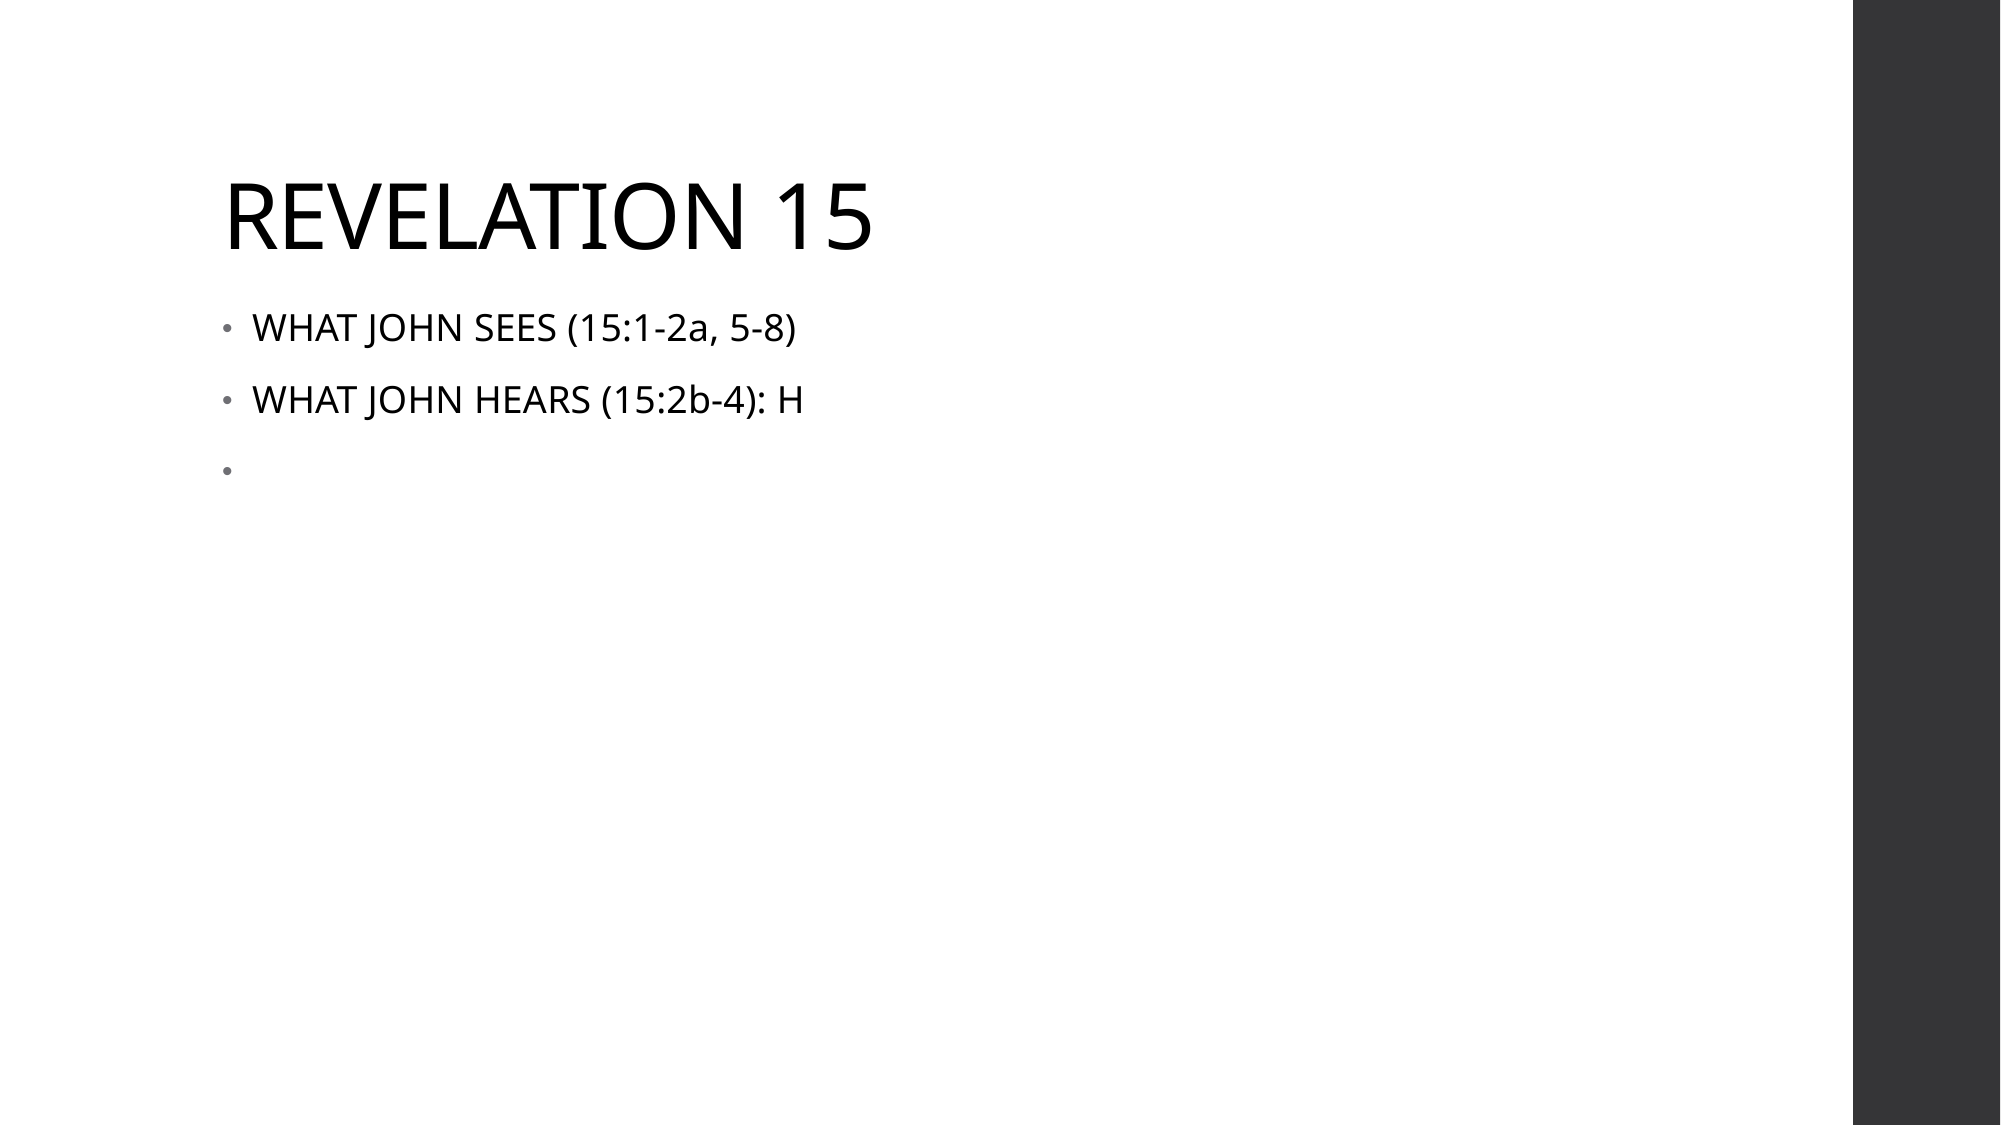

# REVELATION 15
WHAT JOHN SEES (15:1-2a, 5-8)
WHAT JOHN HEARS (15:2b-4): H